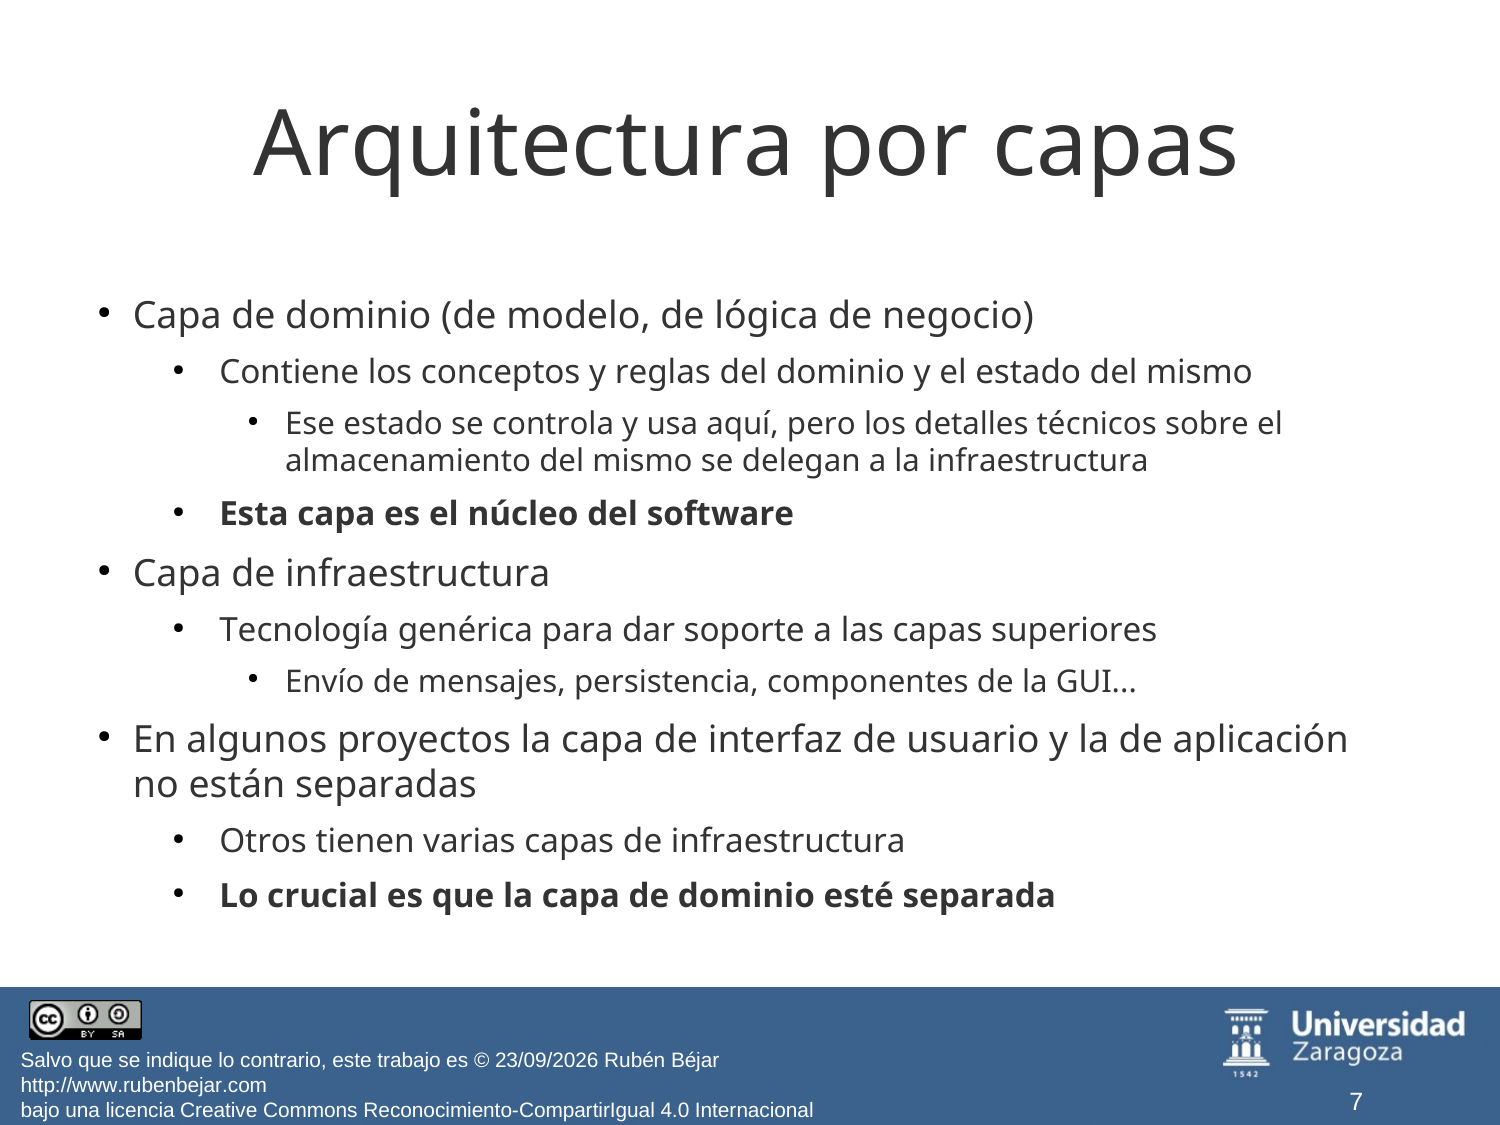

# Arquitectura por capas
Capa de dominio (de modelo, de lógica de negocio)
Contiene los conceptos y reglas del dominio y el estado del mismo
Ese estado se controla y usa aquí, pero los detalles técnicos sobre el almacenamiento del mismo se delegan a la infraestructura
Esta capa es el núcleo del software
Capa de infraestructura
Tecnología genérica para dar soporte a las capas superiores
Envío de mensajes, persistencia, componentes de la GUI...
En algunos proyectos la capa de interfaz de usuario y la de aplicación no están separadas
Otros tienen varias capas de infraestructura
Lo crucial es que la capa de dominio esté separada